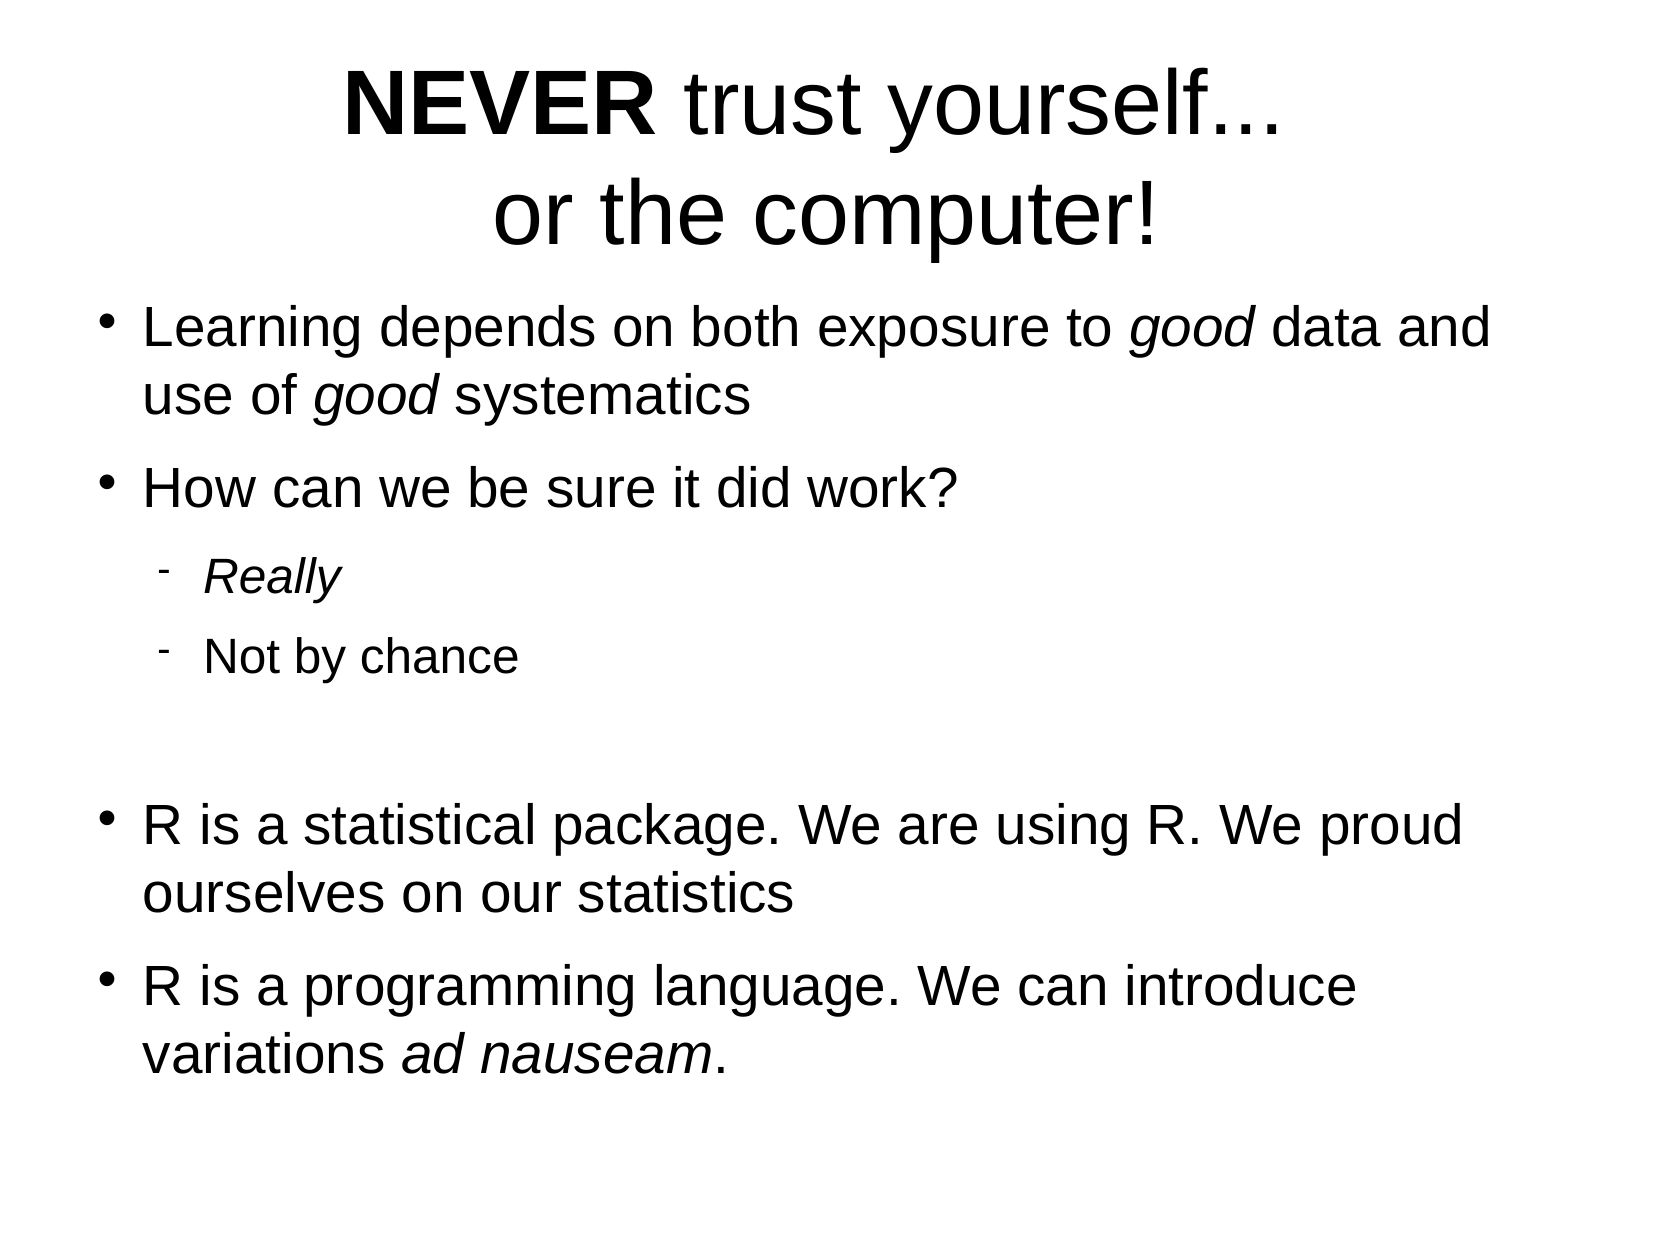

NEVER trust yourself...
or the computer!
Learning depends on both exposure to good data and use of good systematics
How can we be sure it did work?
Really
Not by chance
R is a statistical package. We are using R. We proud ourselves on our statistics
R is a programming language. We can introduce variations ad nauseam.